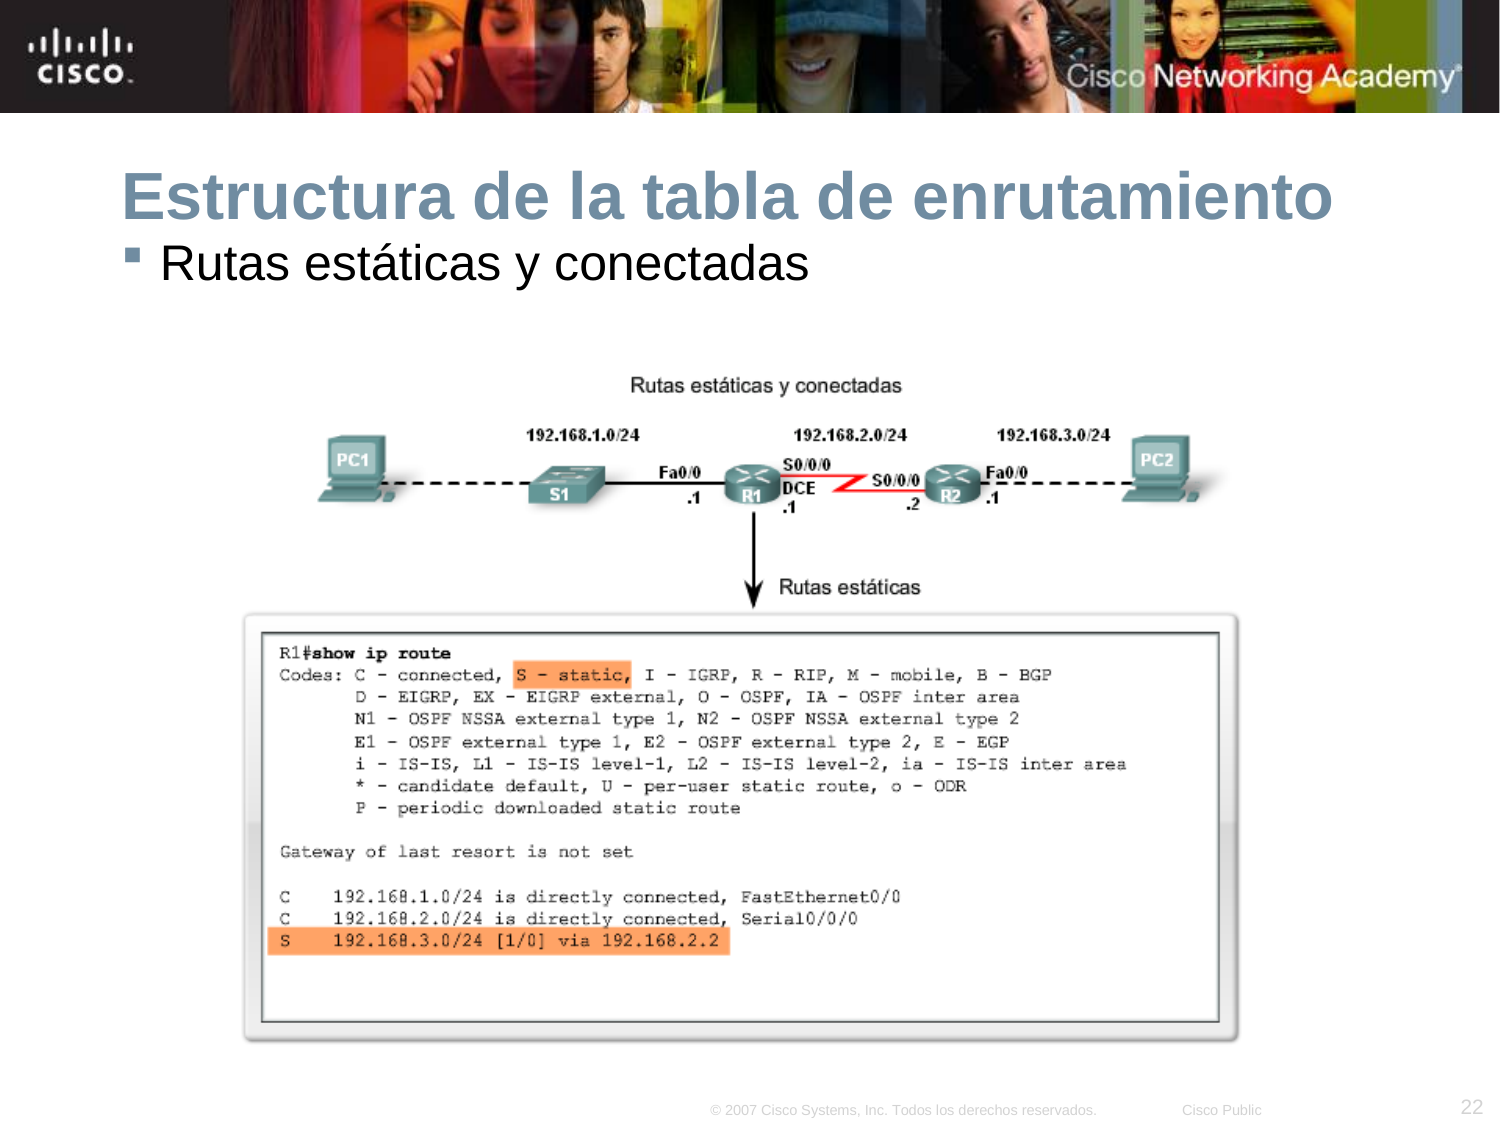

# Estructura de la tabla de enrutamiento
Rutas estáticas y conectadas